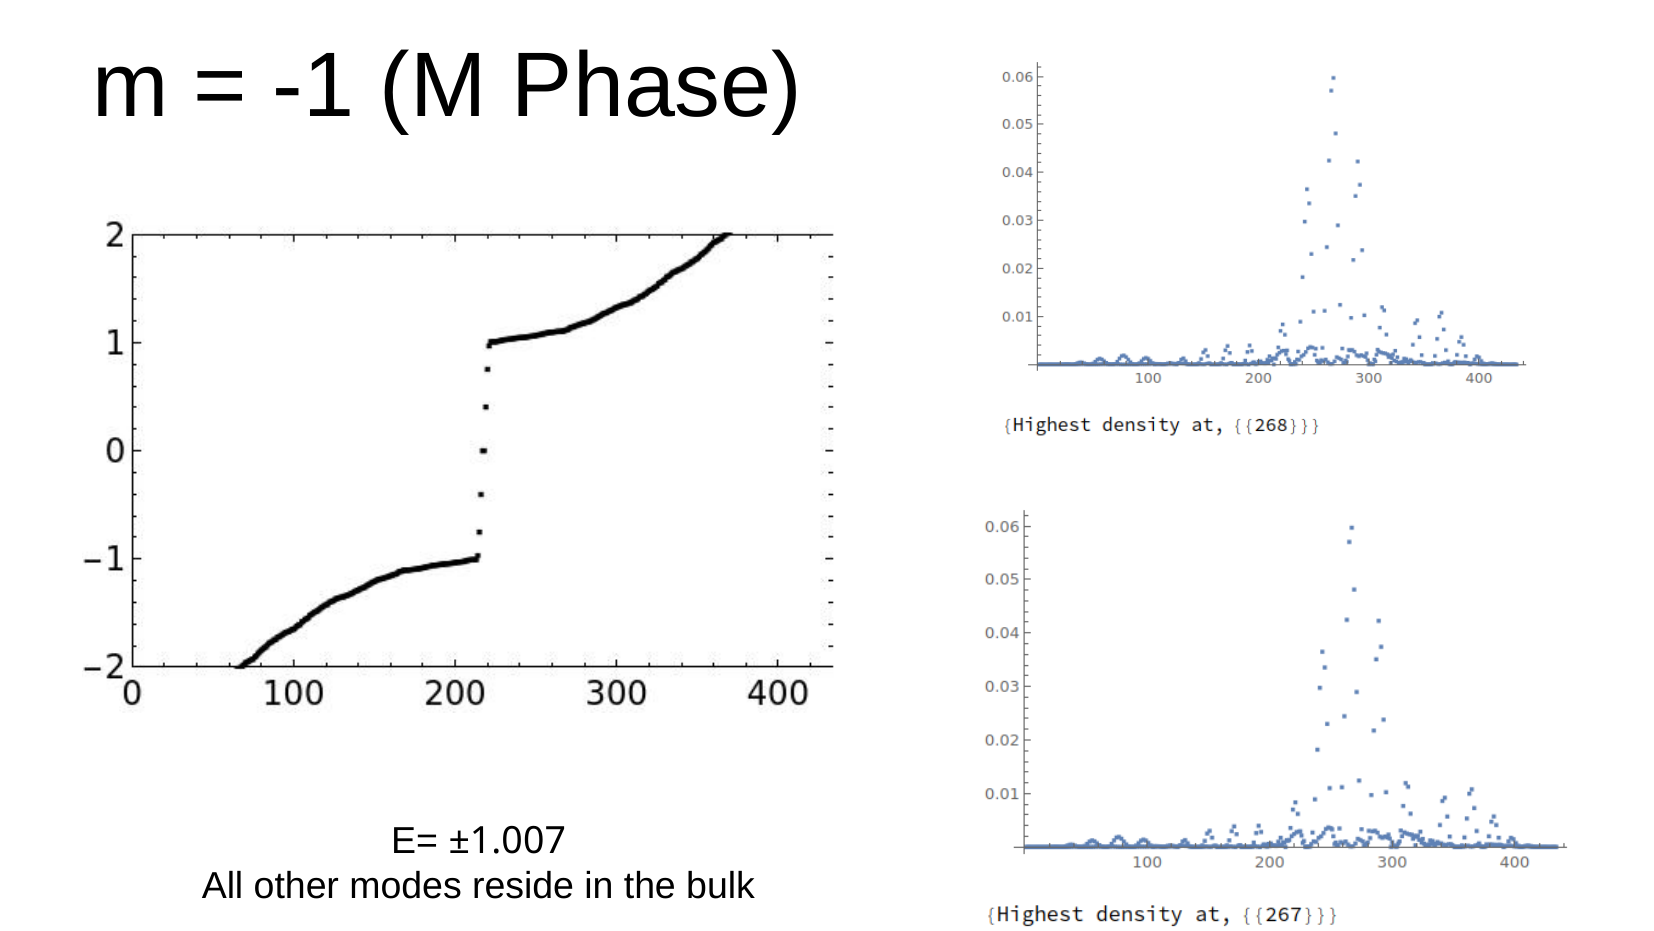

# m = -1 (M Phase)
E= ±1.007
All other modes reside in the bulk